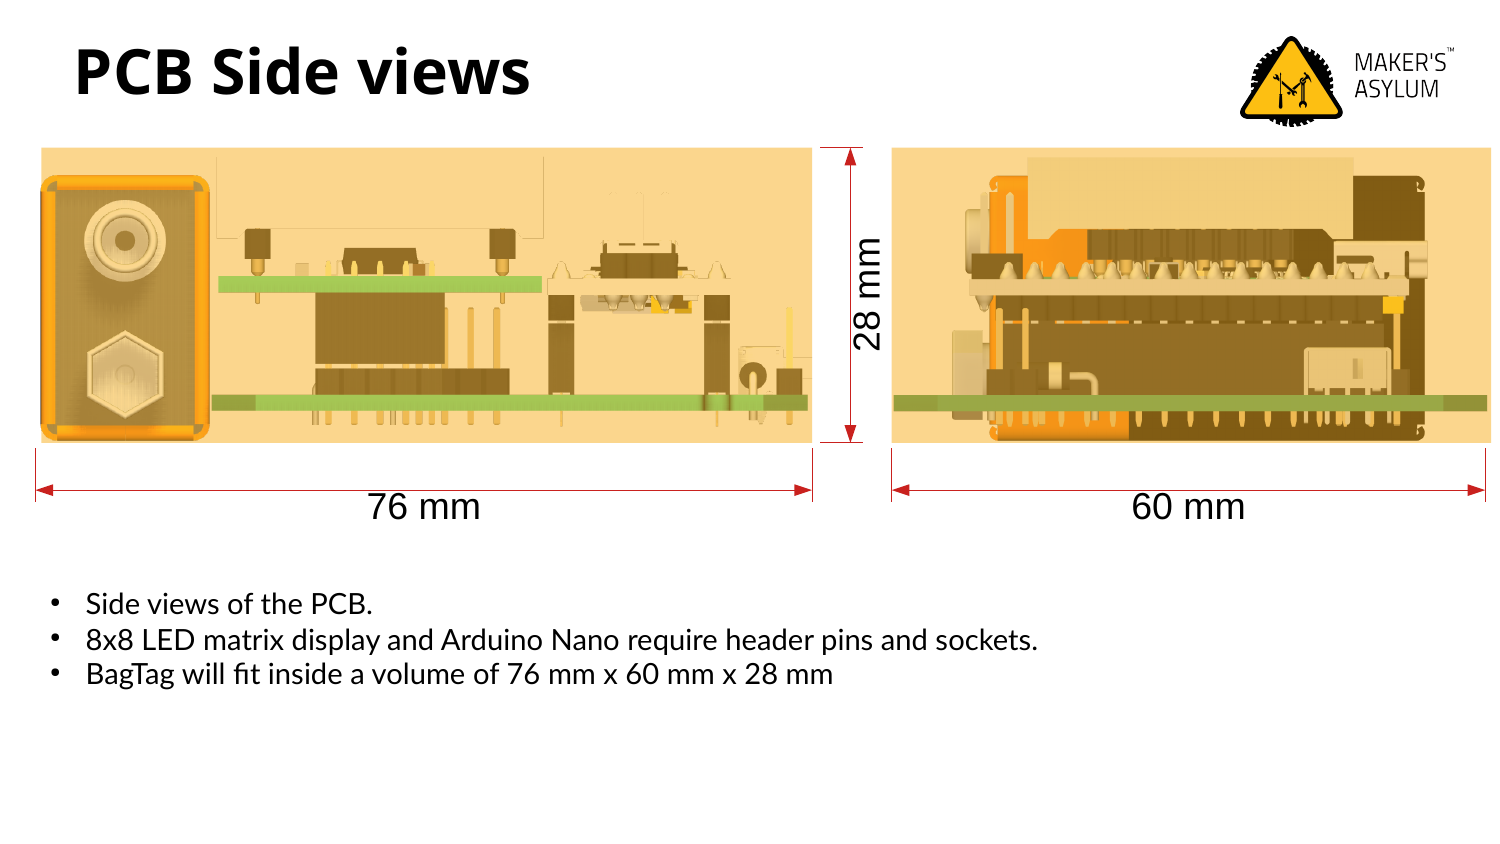

PCB Side views
Side views of the PCB.
8x8 LED matrix display and Arduino Nano require header pins and sockets.
BagTag will fit inside a volume of 76 mm x 60 mm x 28 mm